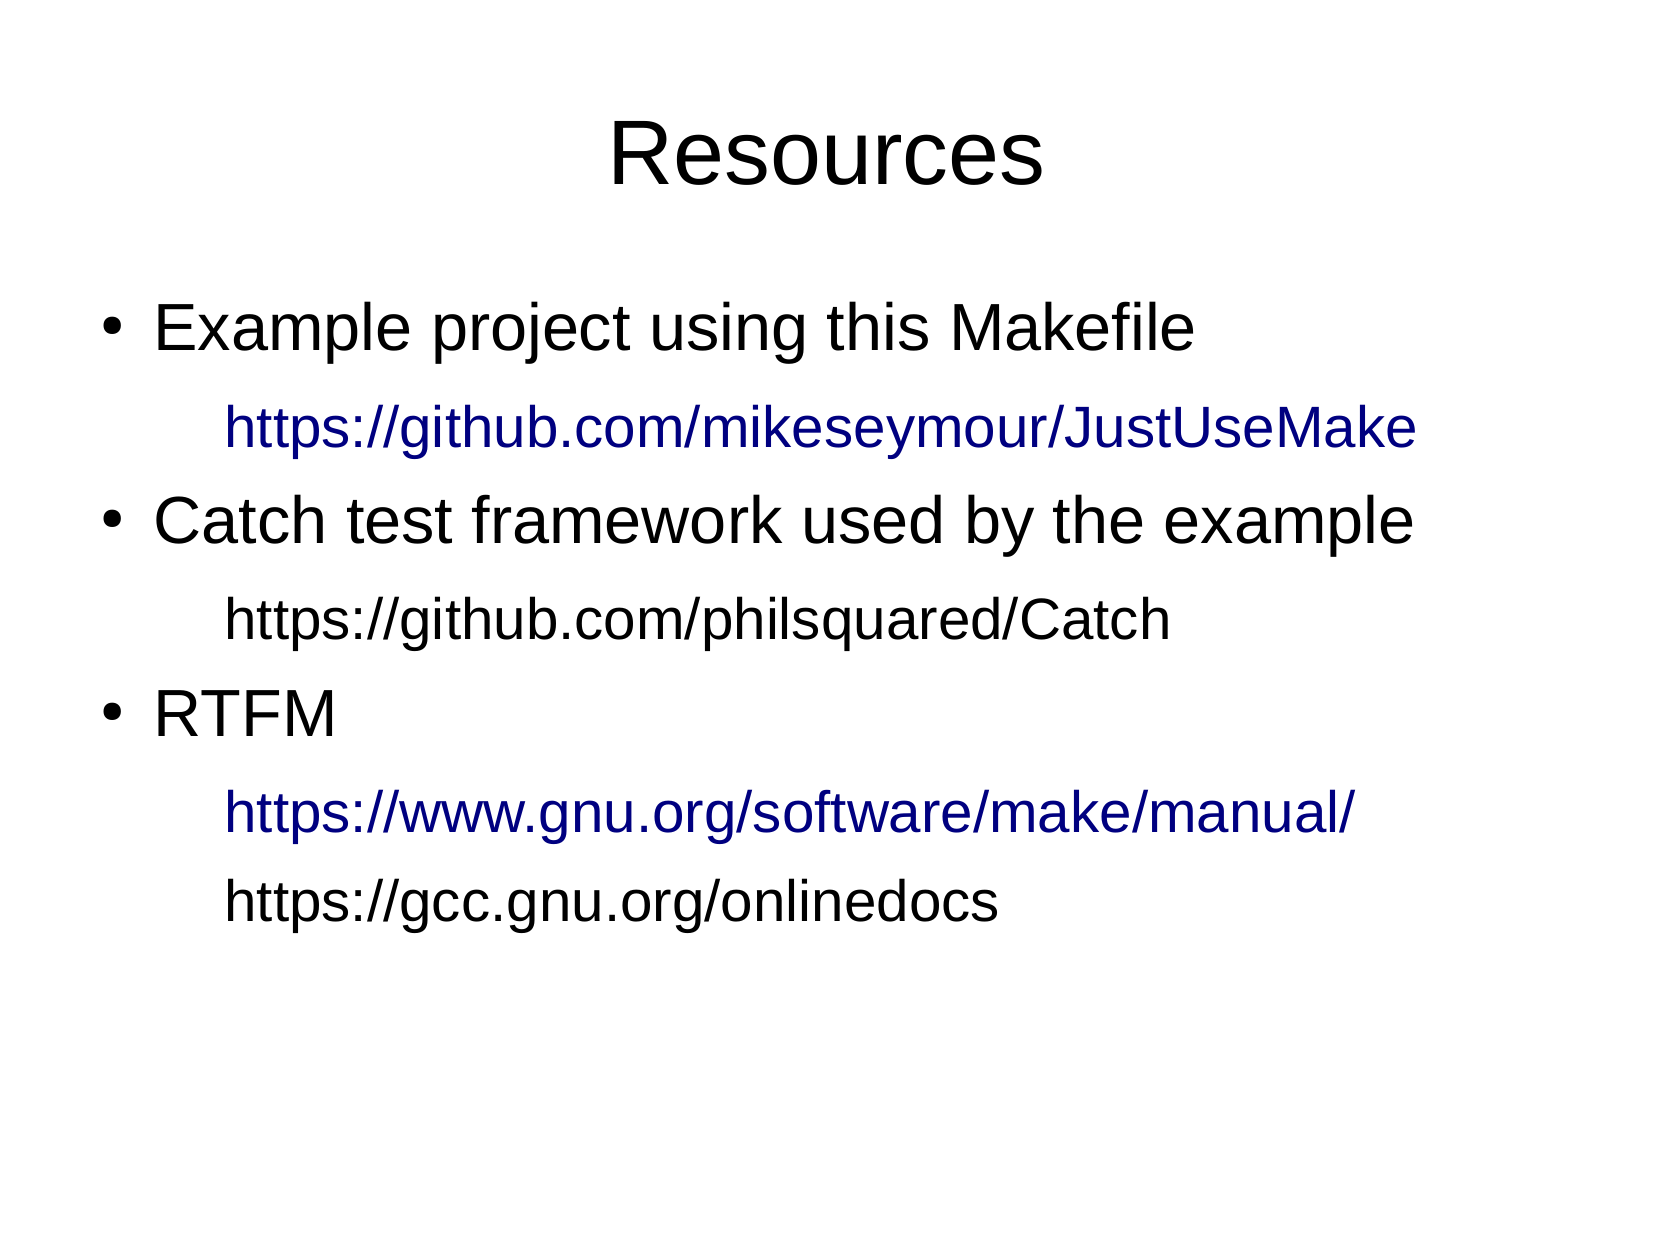

# Resources
Example project using this Makefile
https://github.com/mikeseymour/JustUseMake
Catch test framework used by the example
https://github.com/philsquared/Catch
RTFM
https://www.gnu.org/software/make/manual/
https://gcc.gnu.org/onlinedocs